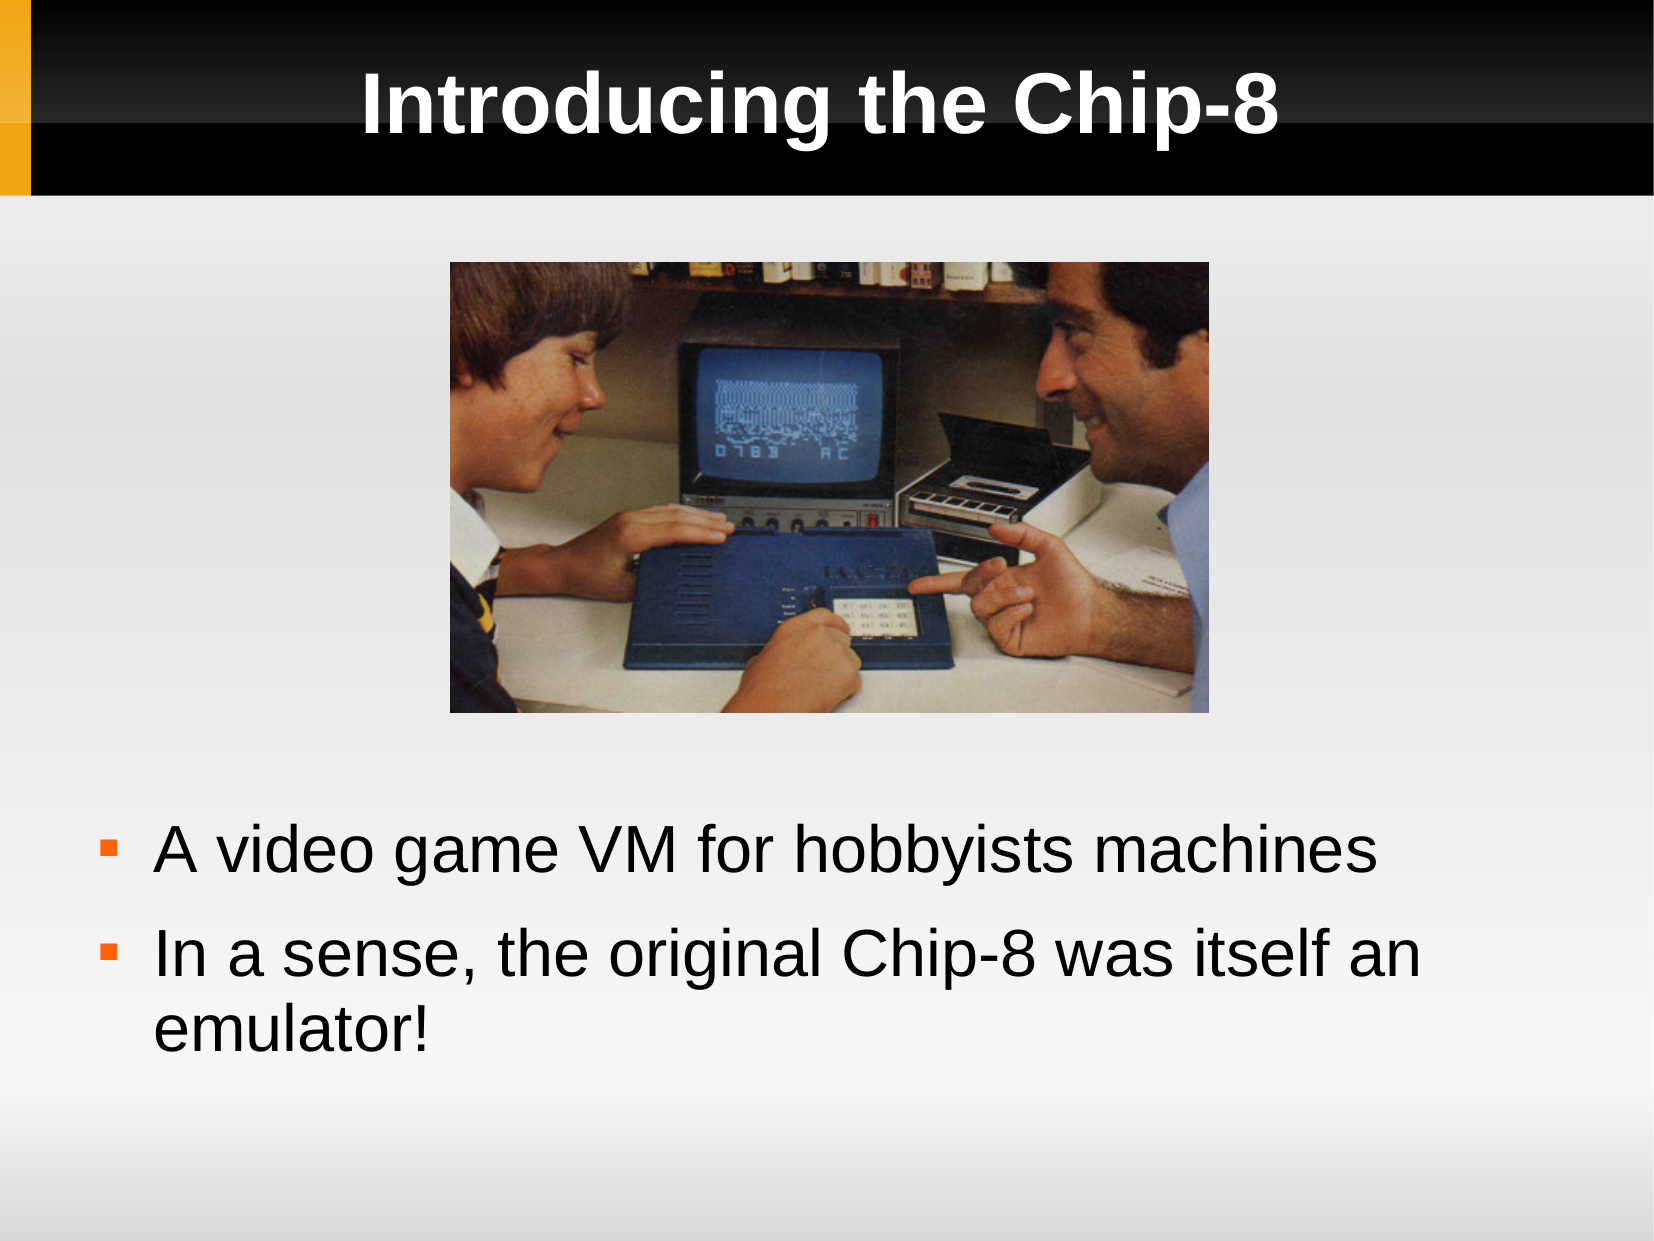

# Introducing the Chip-8
A video game VM for hobbyists machines
In a sense, the original Chip-8 was itself an emulator!